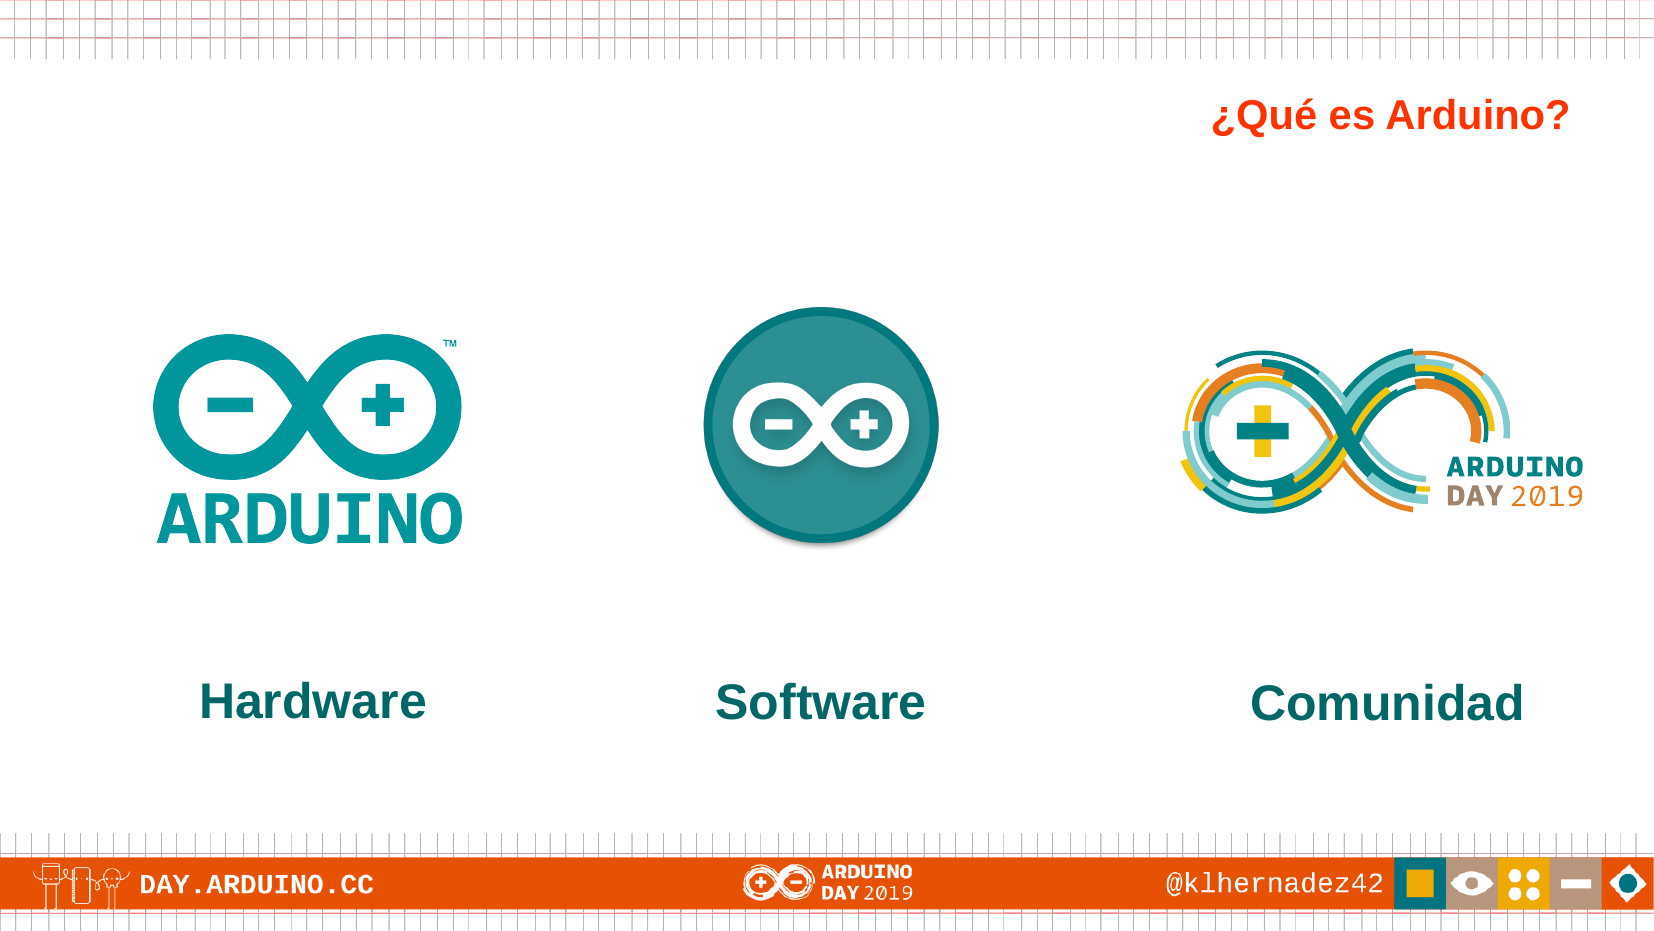

# ¿Qué es Arduino?
Hardware
Software
Comunidad